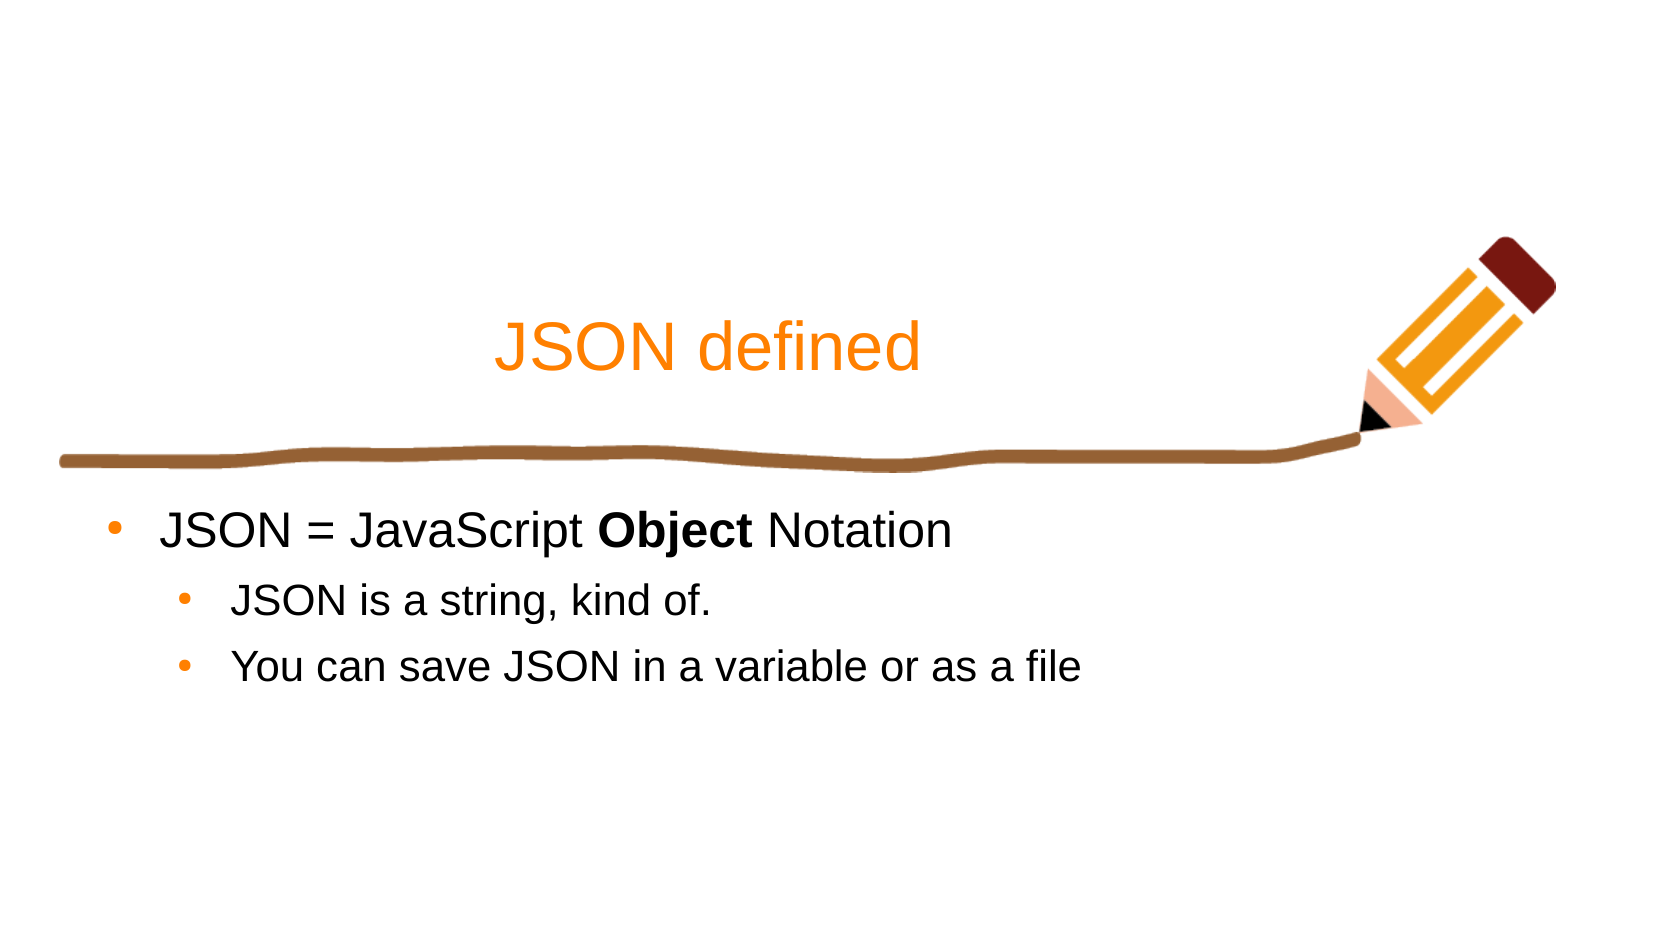

# JSON defined
JSON = JavaScript Object Notation
JSON is a string, kind of.
You can save JSON in a variable or as a file